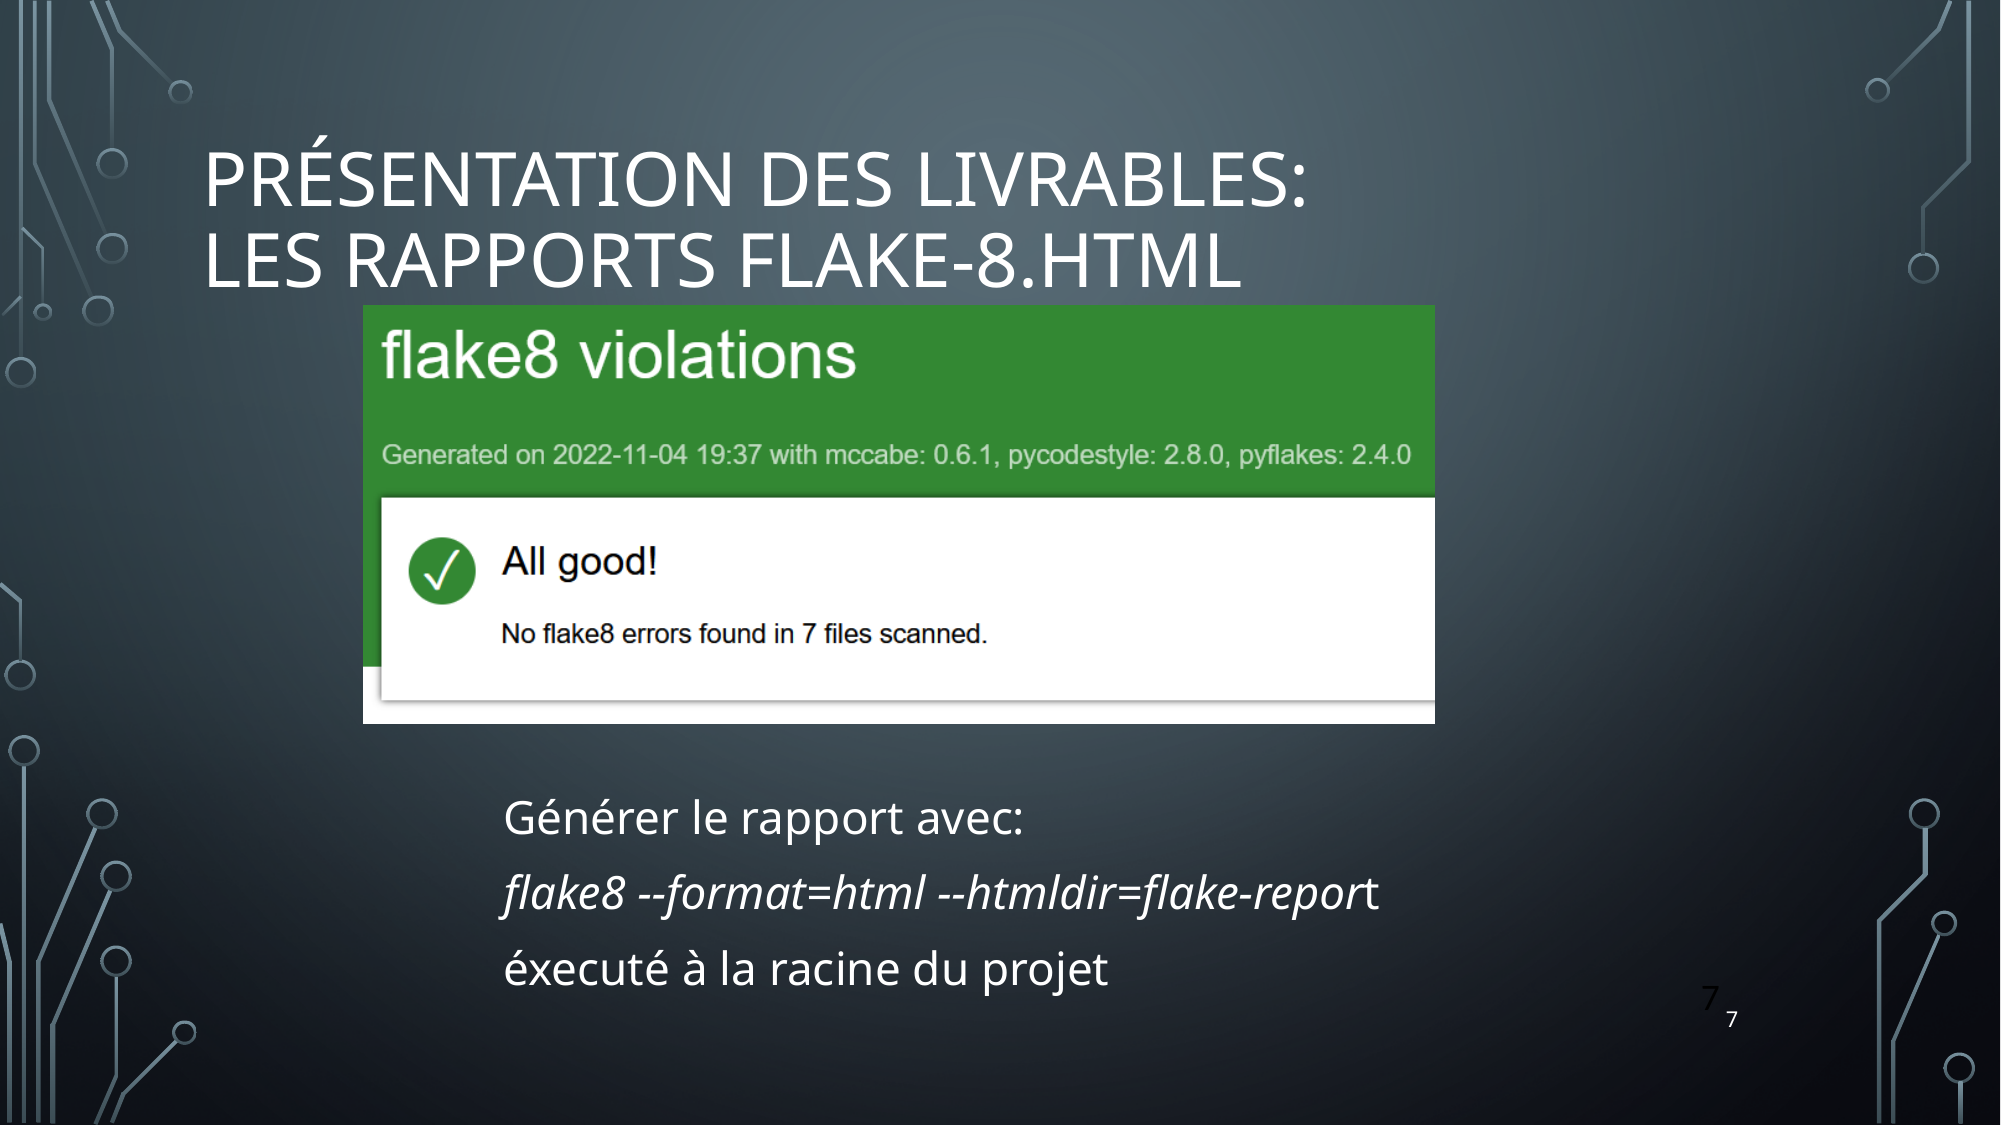

# Présentation des livrables: les rapports flake-8.html
Générer le rapport avec:
flake8 --format=html --htmldir=flake-report
éxecuté à la racine du projet